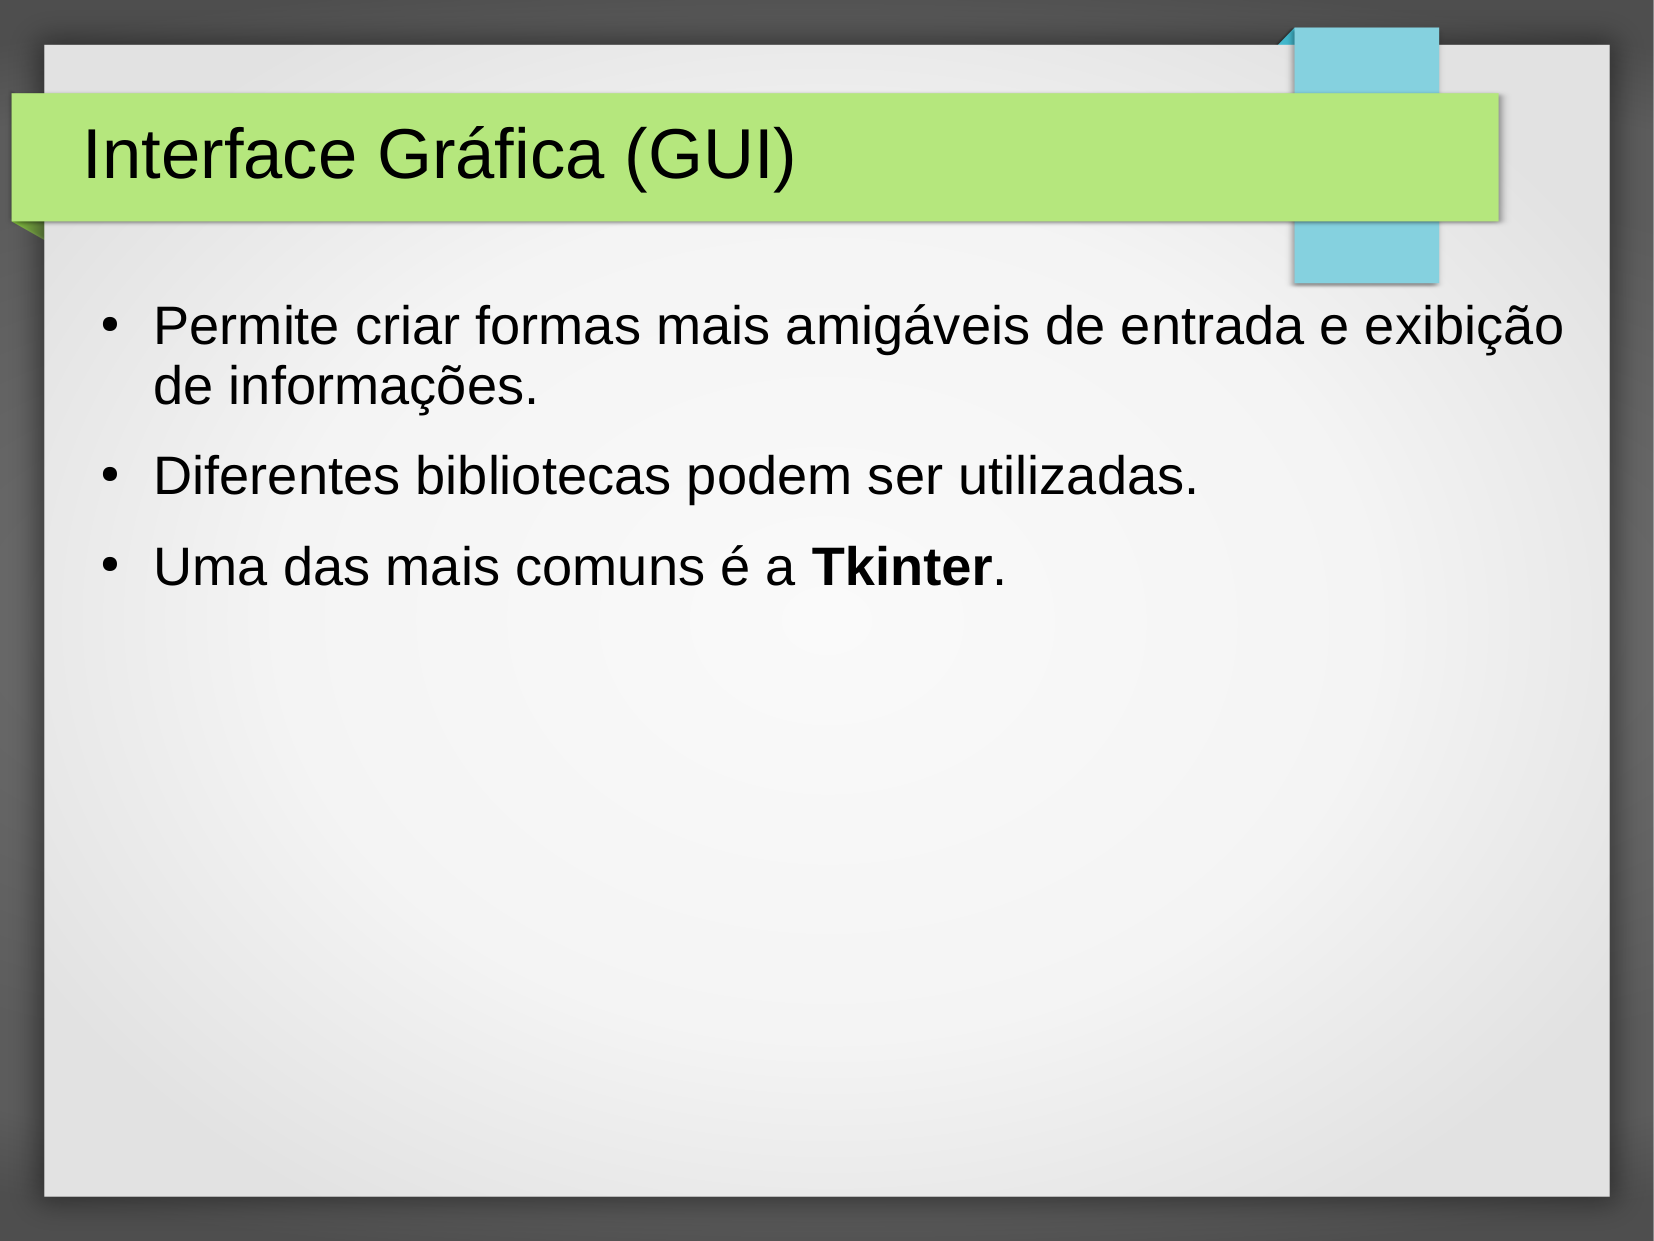

# Interface Gráfica (GUI)
Permite criar formas mais amigáveis de entrada e exibição de informações.
Diferentes bibliotecas podem ser utilizadas.
Uma das mais comuns é a Tkinter.